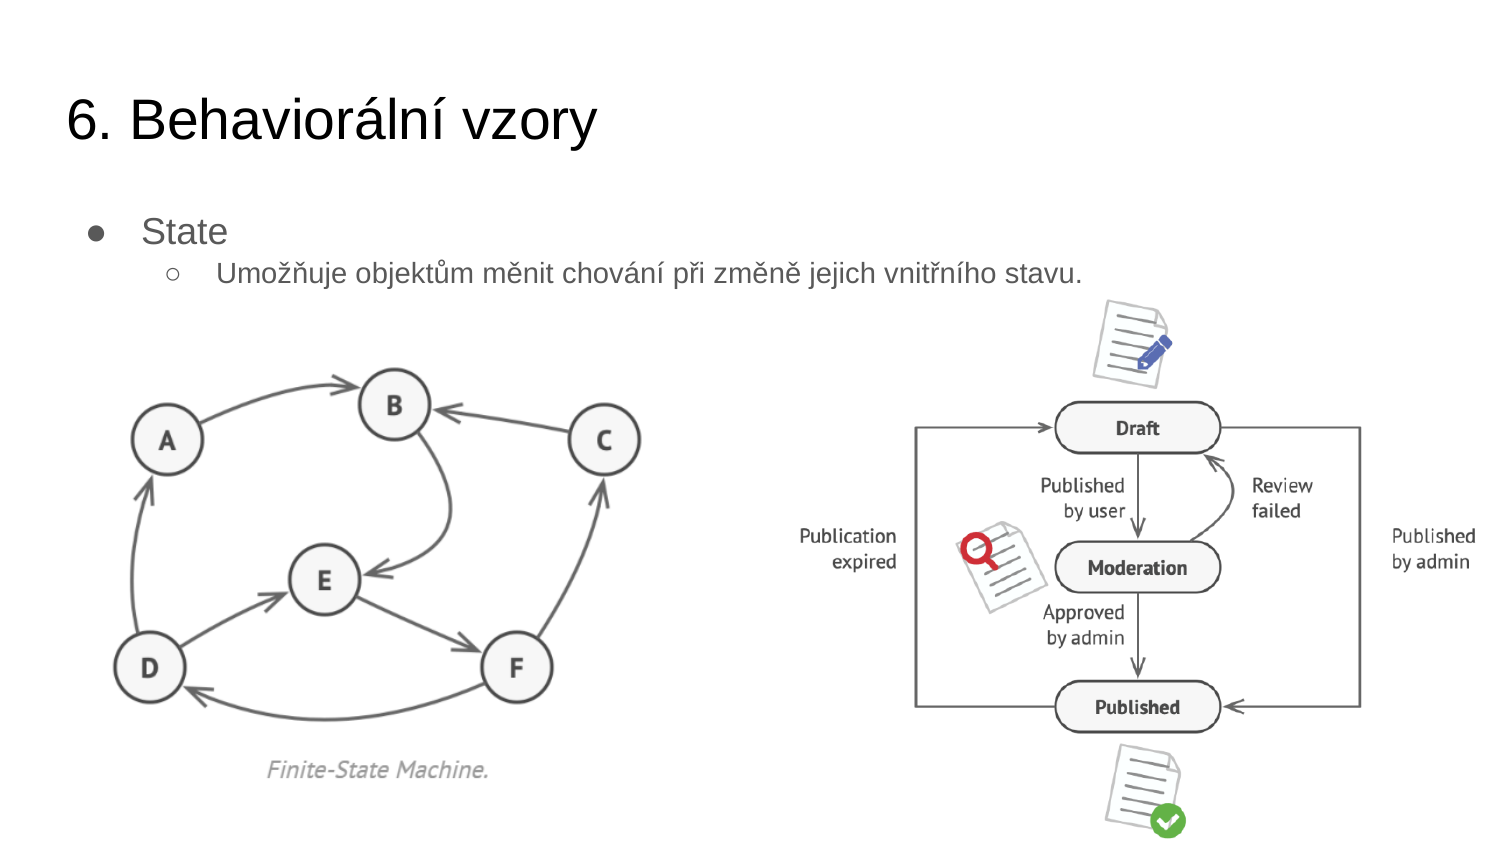

# 6. Behaviorální vzory
State
Umožňuje objektům měnit chování při změně jejich vnitřního stavu.